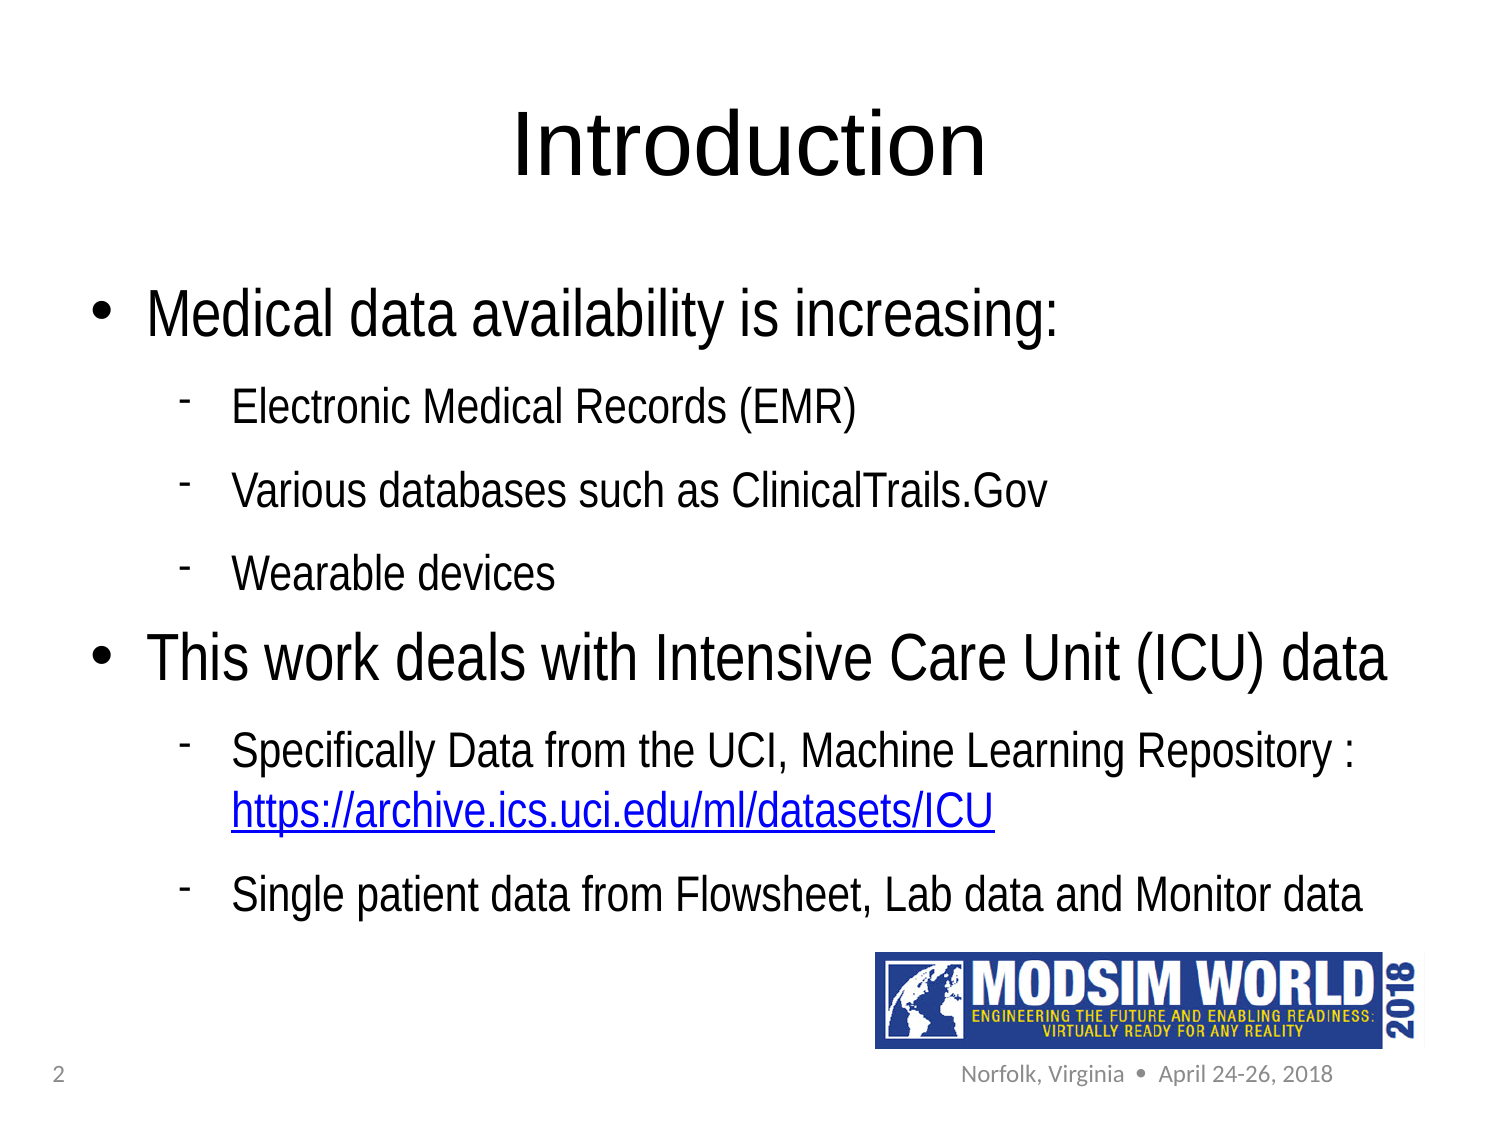

Introduction
Medical data availability is increasing:
Electronic Medical Records (EMR)
Various databases such as ClinicalTrails.Gov
Wearable devices
This work deals with Intensive Care Unit (ICU) data
Specifically Data from the UCI, Machine Learning Repository :https://archive.ics.uci.edu/ml/datasets/ICU
Single patient data from Flowsheet, Lab data and Monitor data
Norfolk, Virginia  April 24-26, 2018